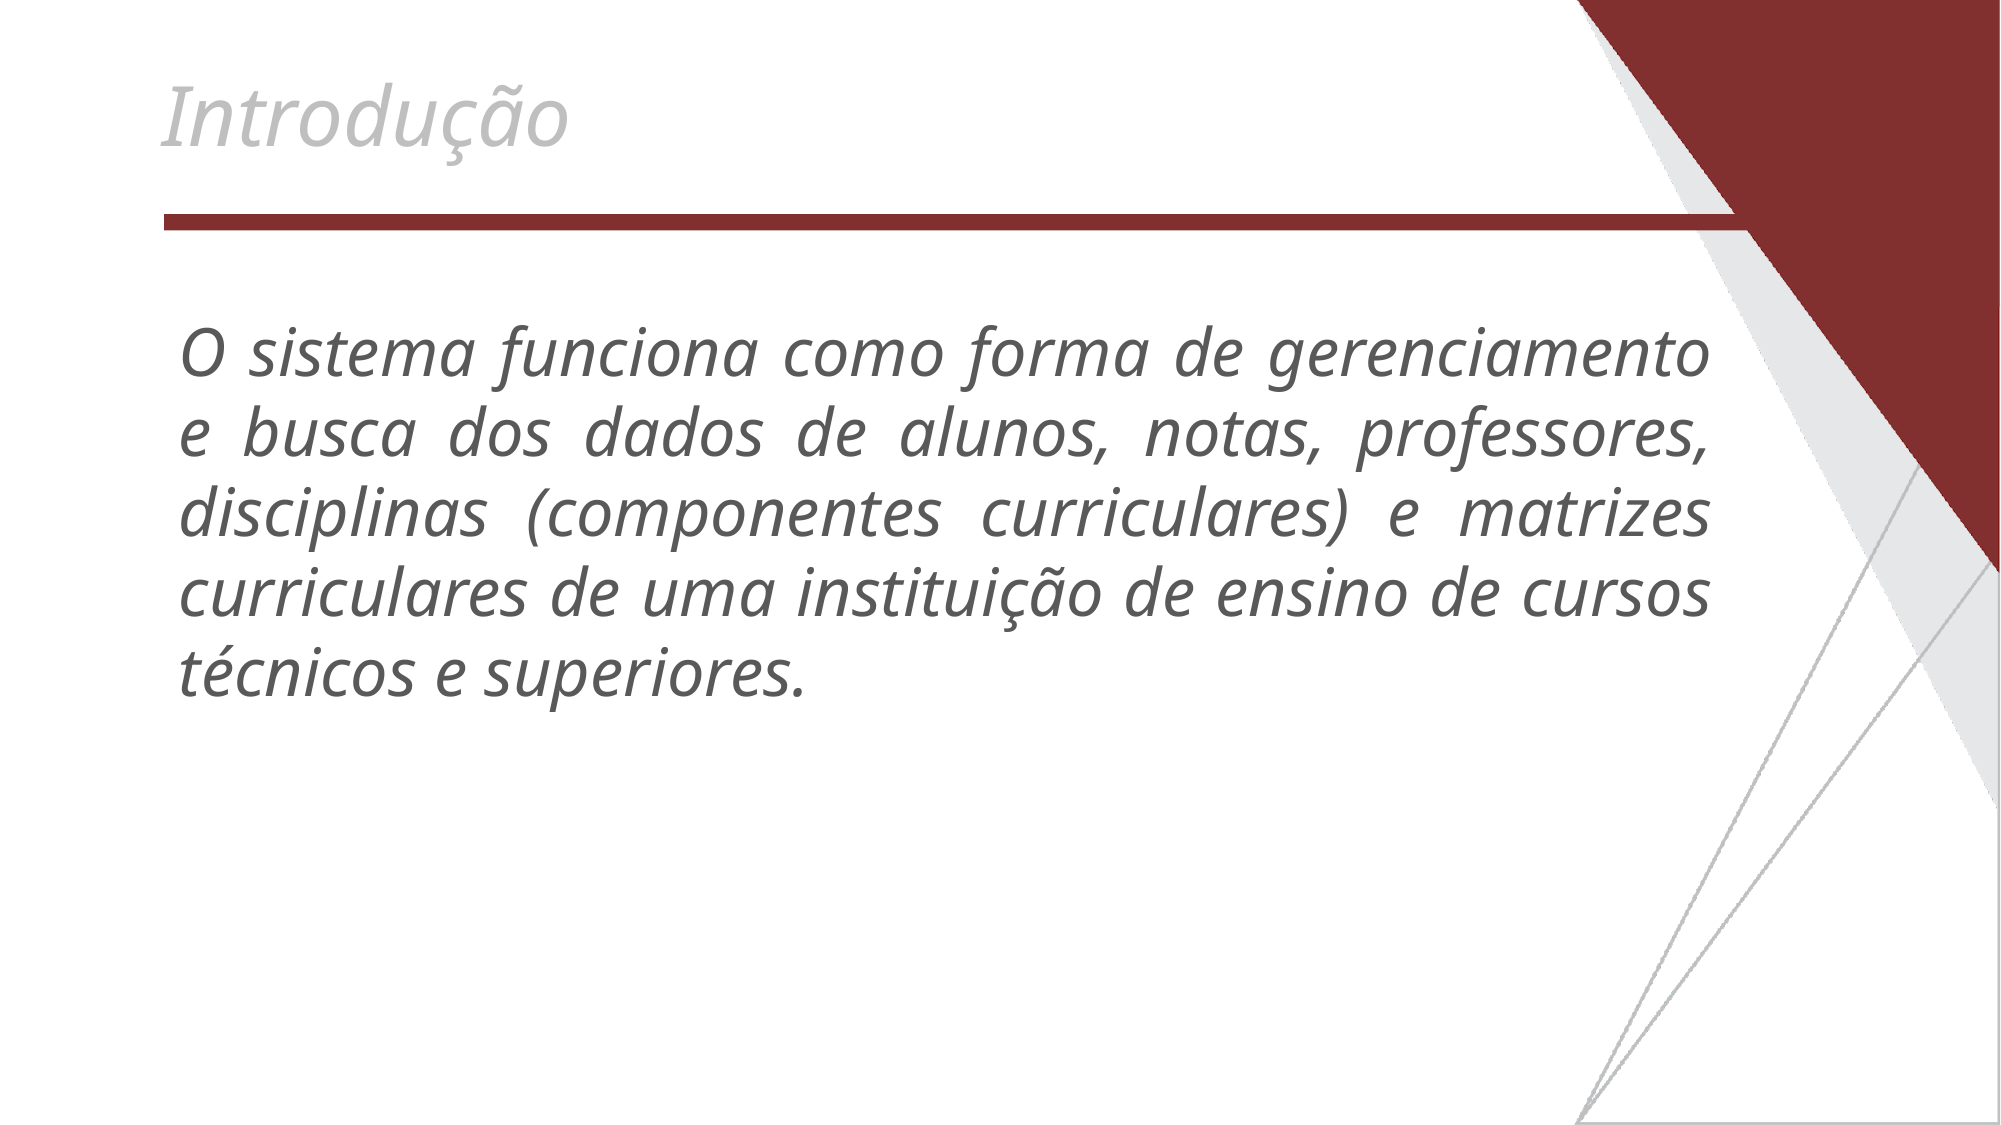

Introdução
O sistema funciona como forma de gerenciamento e busca dos dados de alunos, notas, professores, disciplinas (componentes curriculares) e matrizes curriculares de uma instituição de ensino de cursos técnicos e superiores.